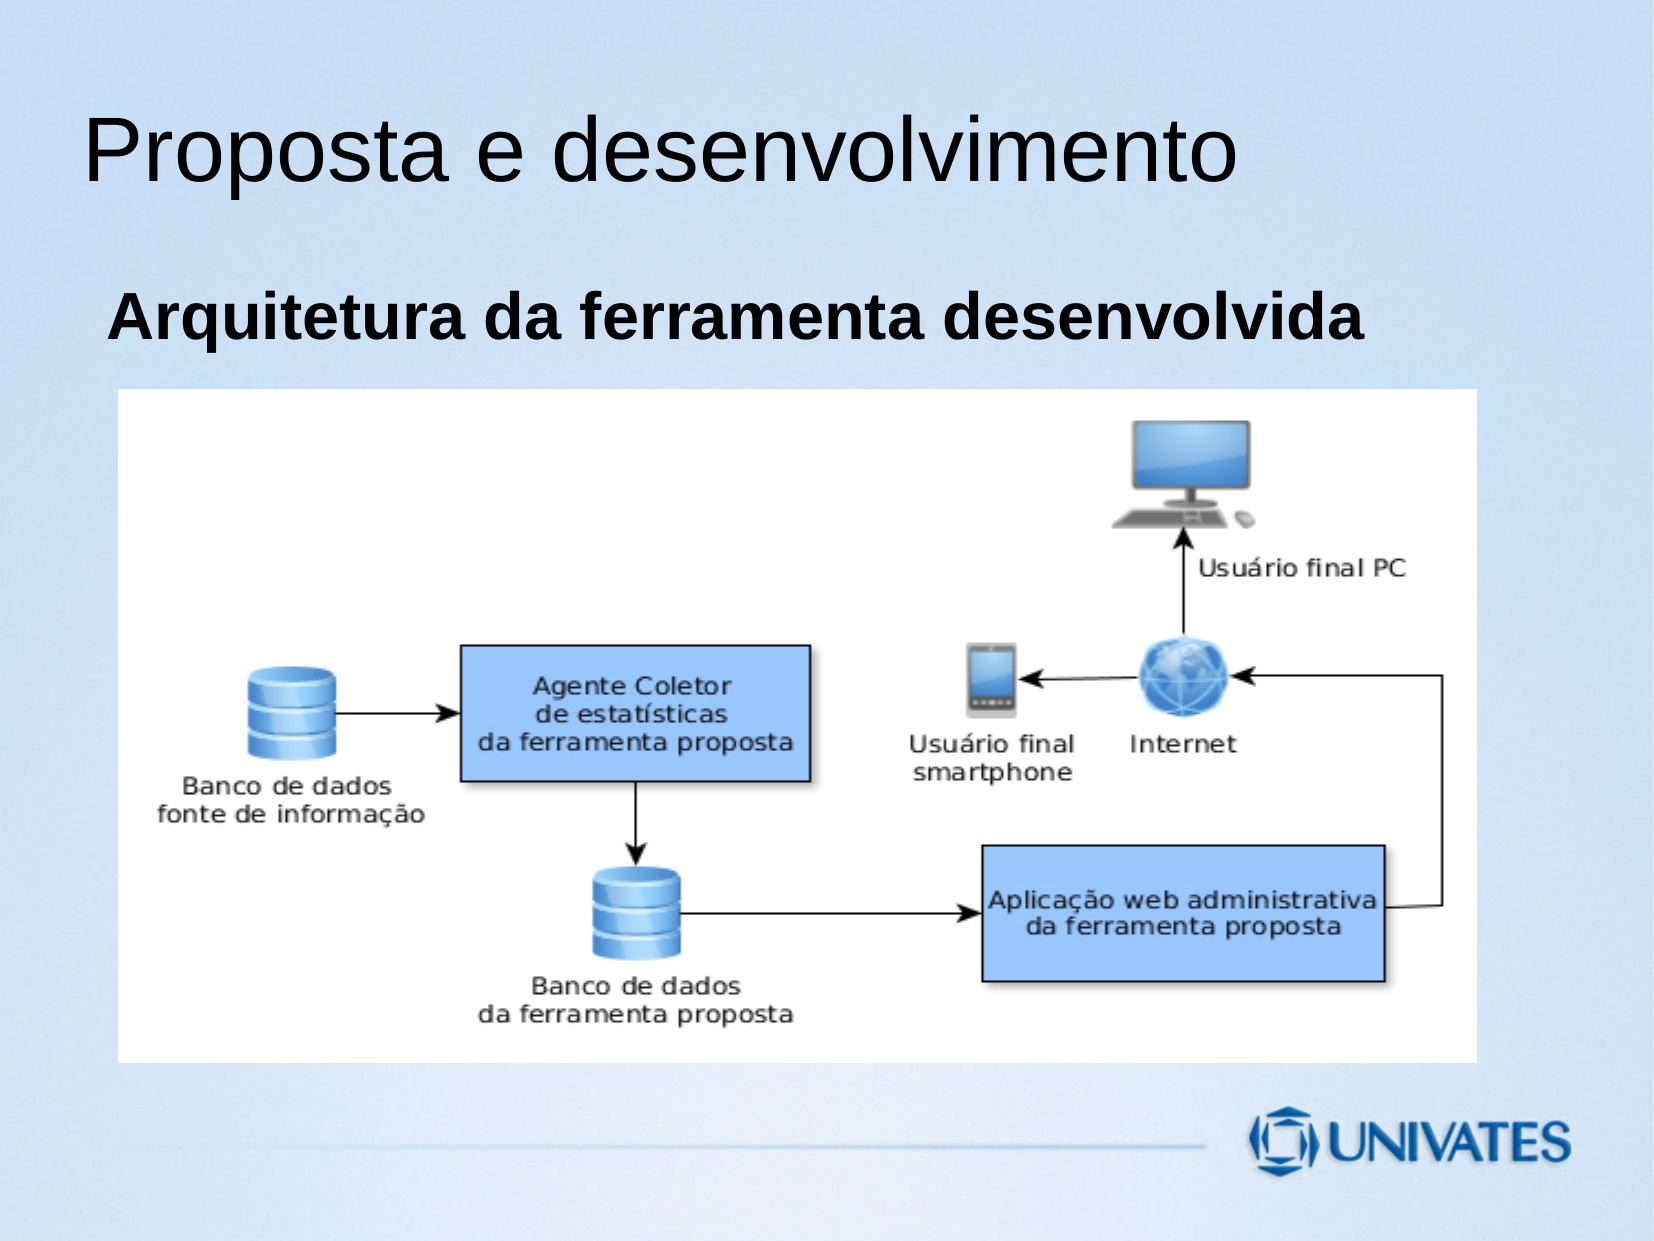

# Proposta e desenvolvimento
Arquitetura da ferramenta desenvolvida